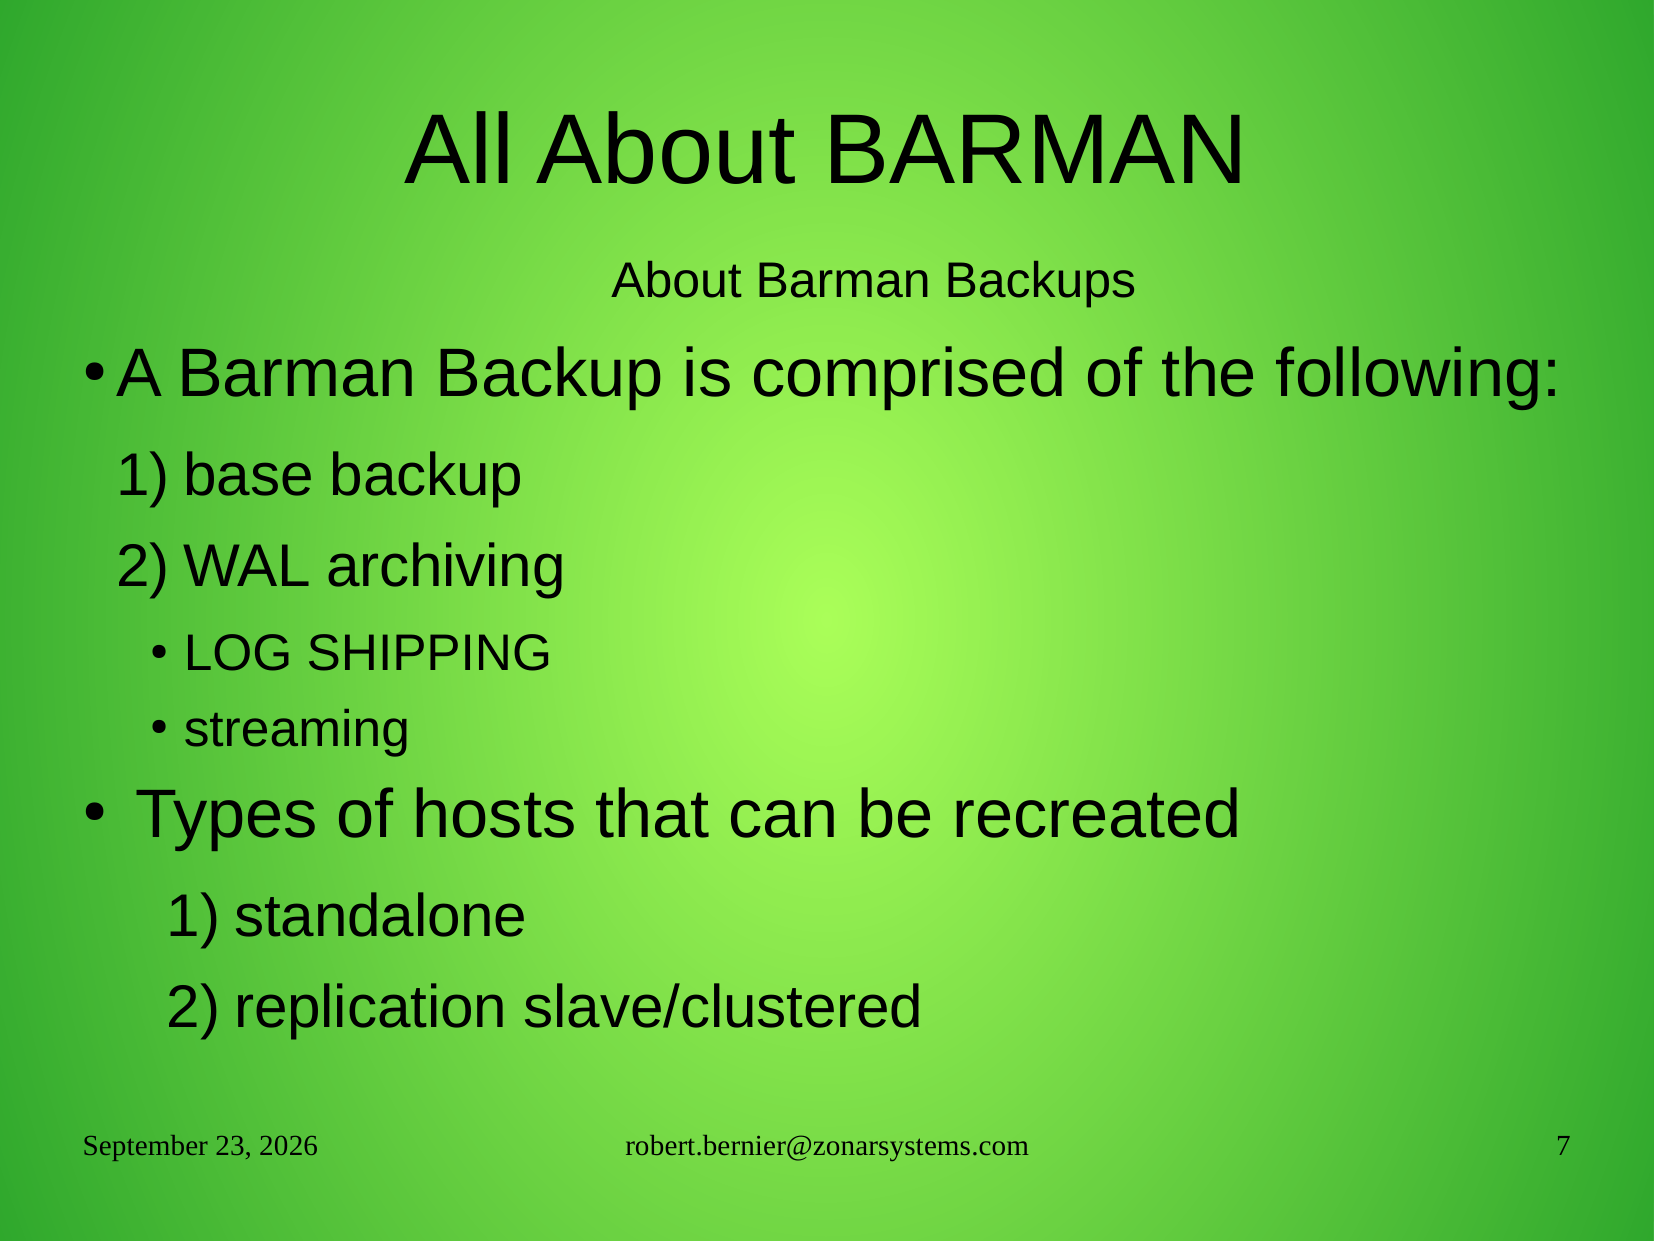

# All About BARMAN
About Barman Backups
A Barman Backup is comprised of the following:
 base backup
 WAL archiving
LOG SHIPPING
streaming
 Types of hosts that can be recreated
 standalone
 replication slave/clustered
robert.bernier@zonarsystems.com
7